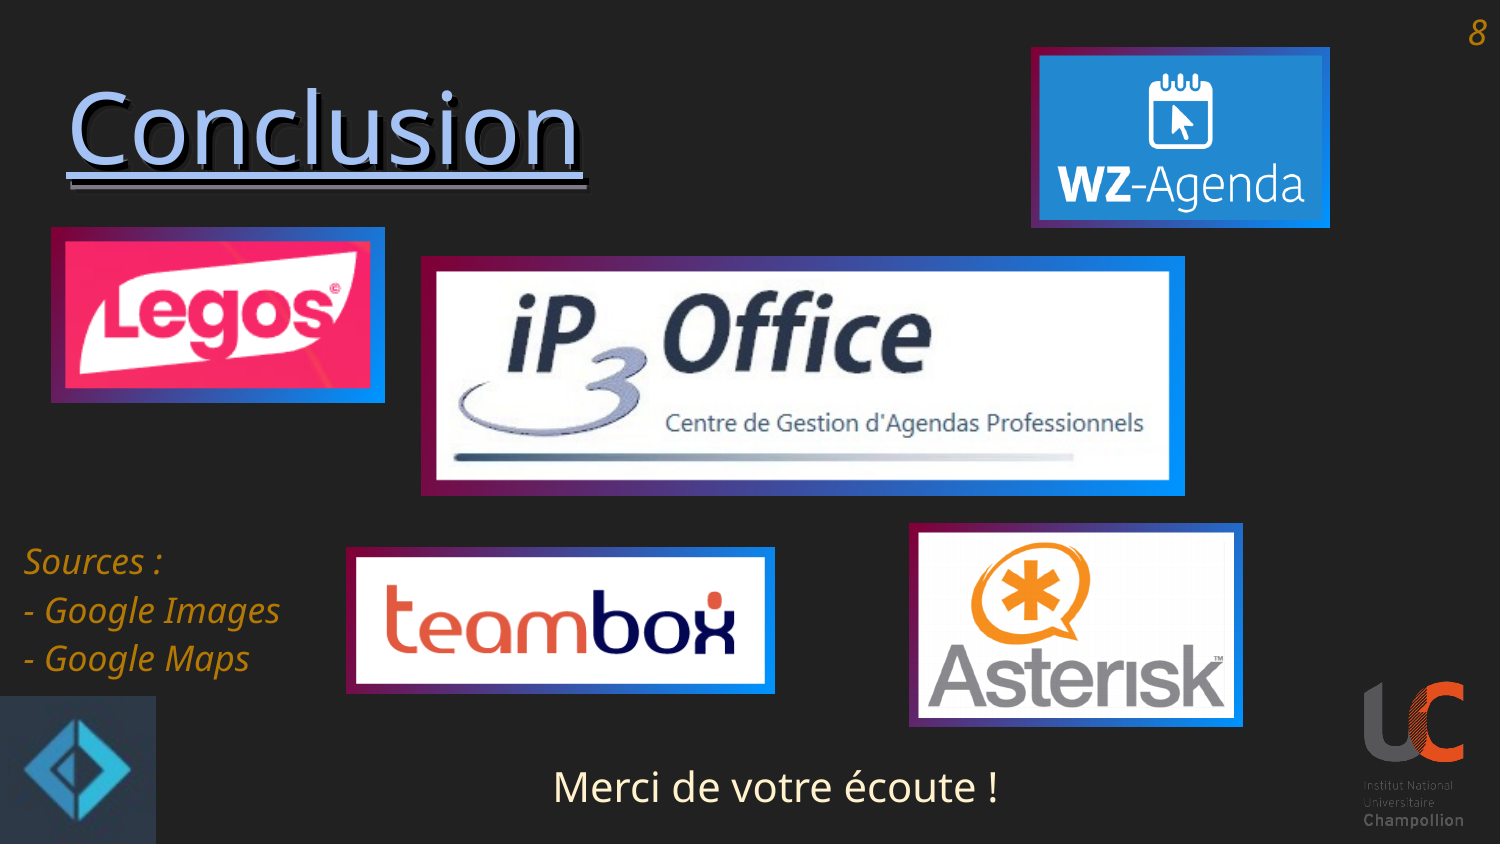

# Conclusion
Sources :
- Google Images
- Google Maps
Merci de votre écoute !